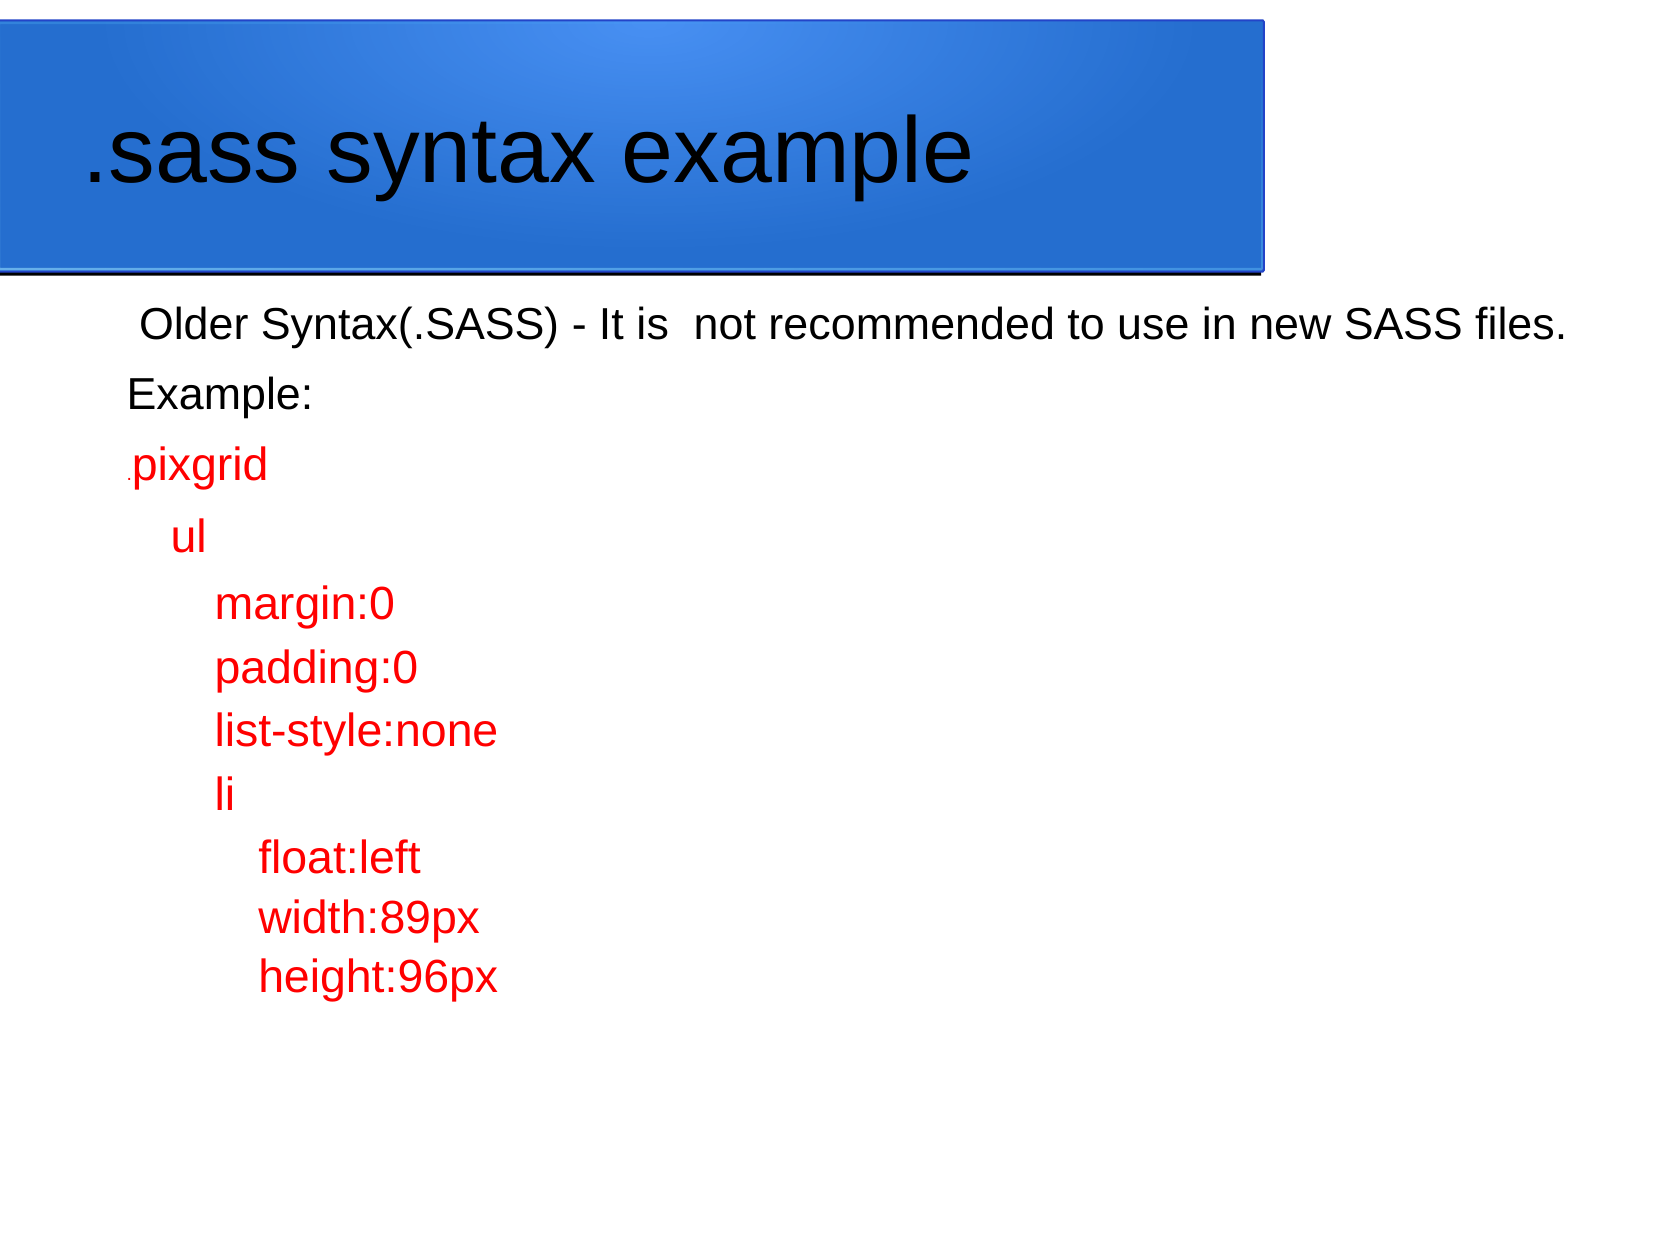

# .sass syntax example
 Older Syntax(.SASS) - It is not recommended to use in new SASS files.
Example:
.pixgrid
ul
margin:0
padding:0
list-style:none
li
float:left
width:89px
height:96px